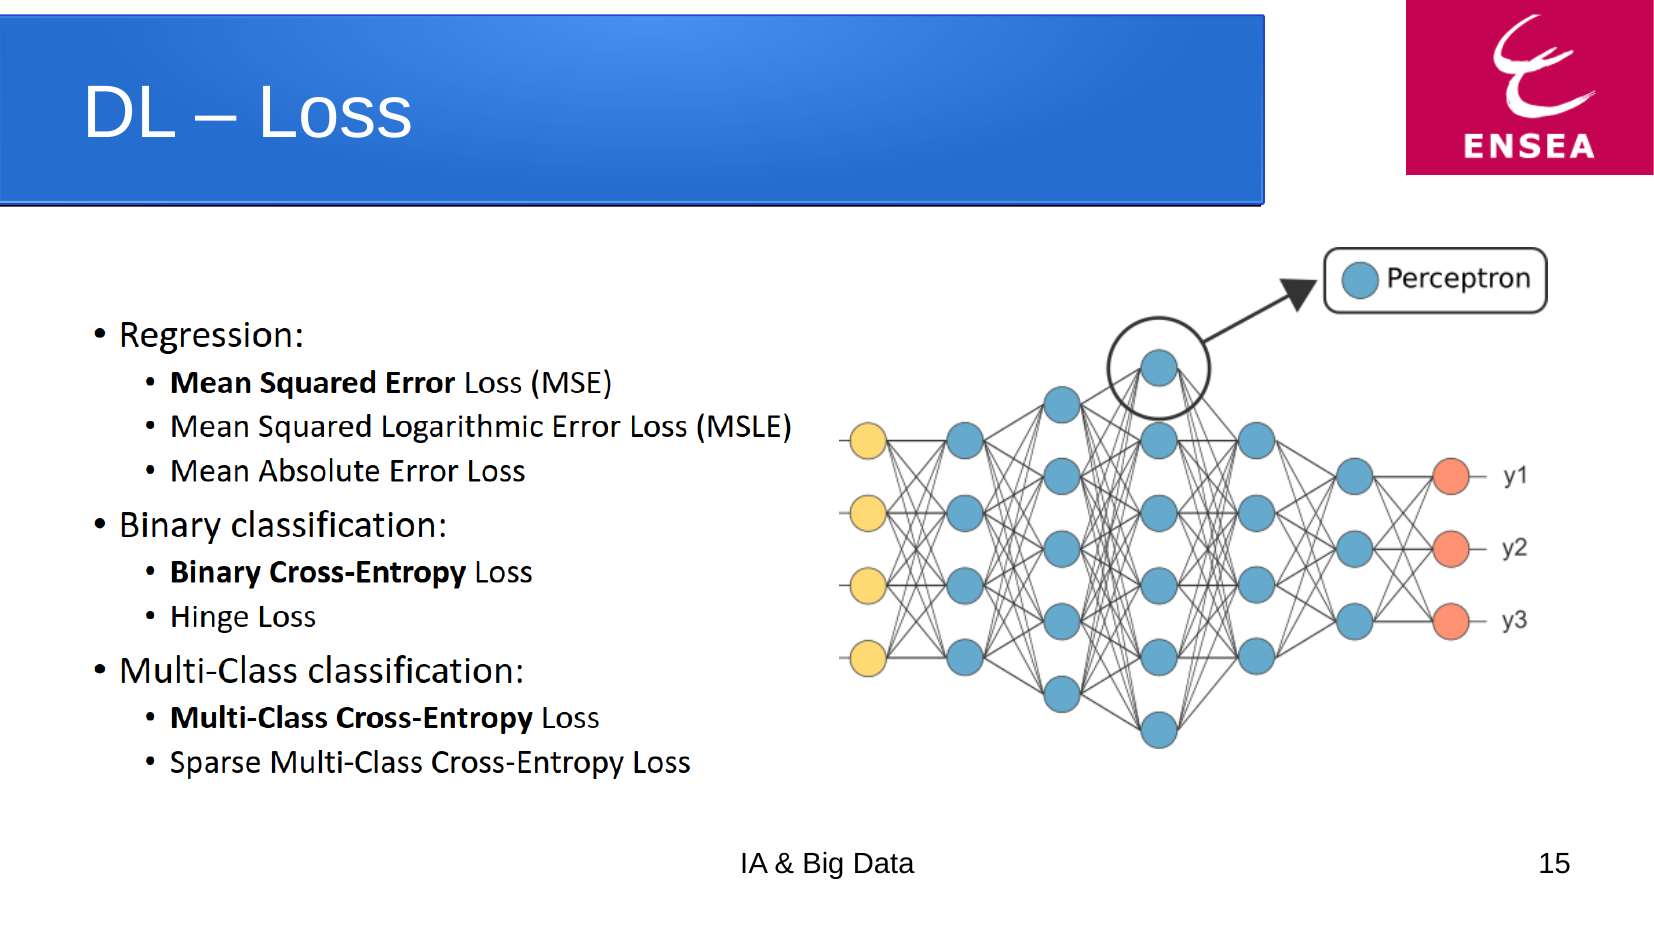

# DL – Loss
IA & Big Data
15